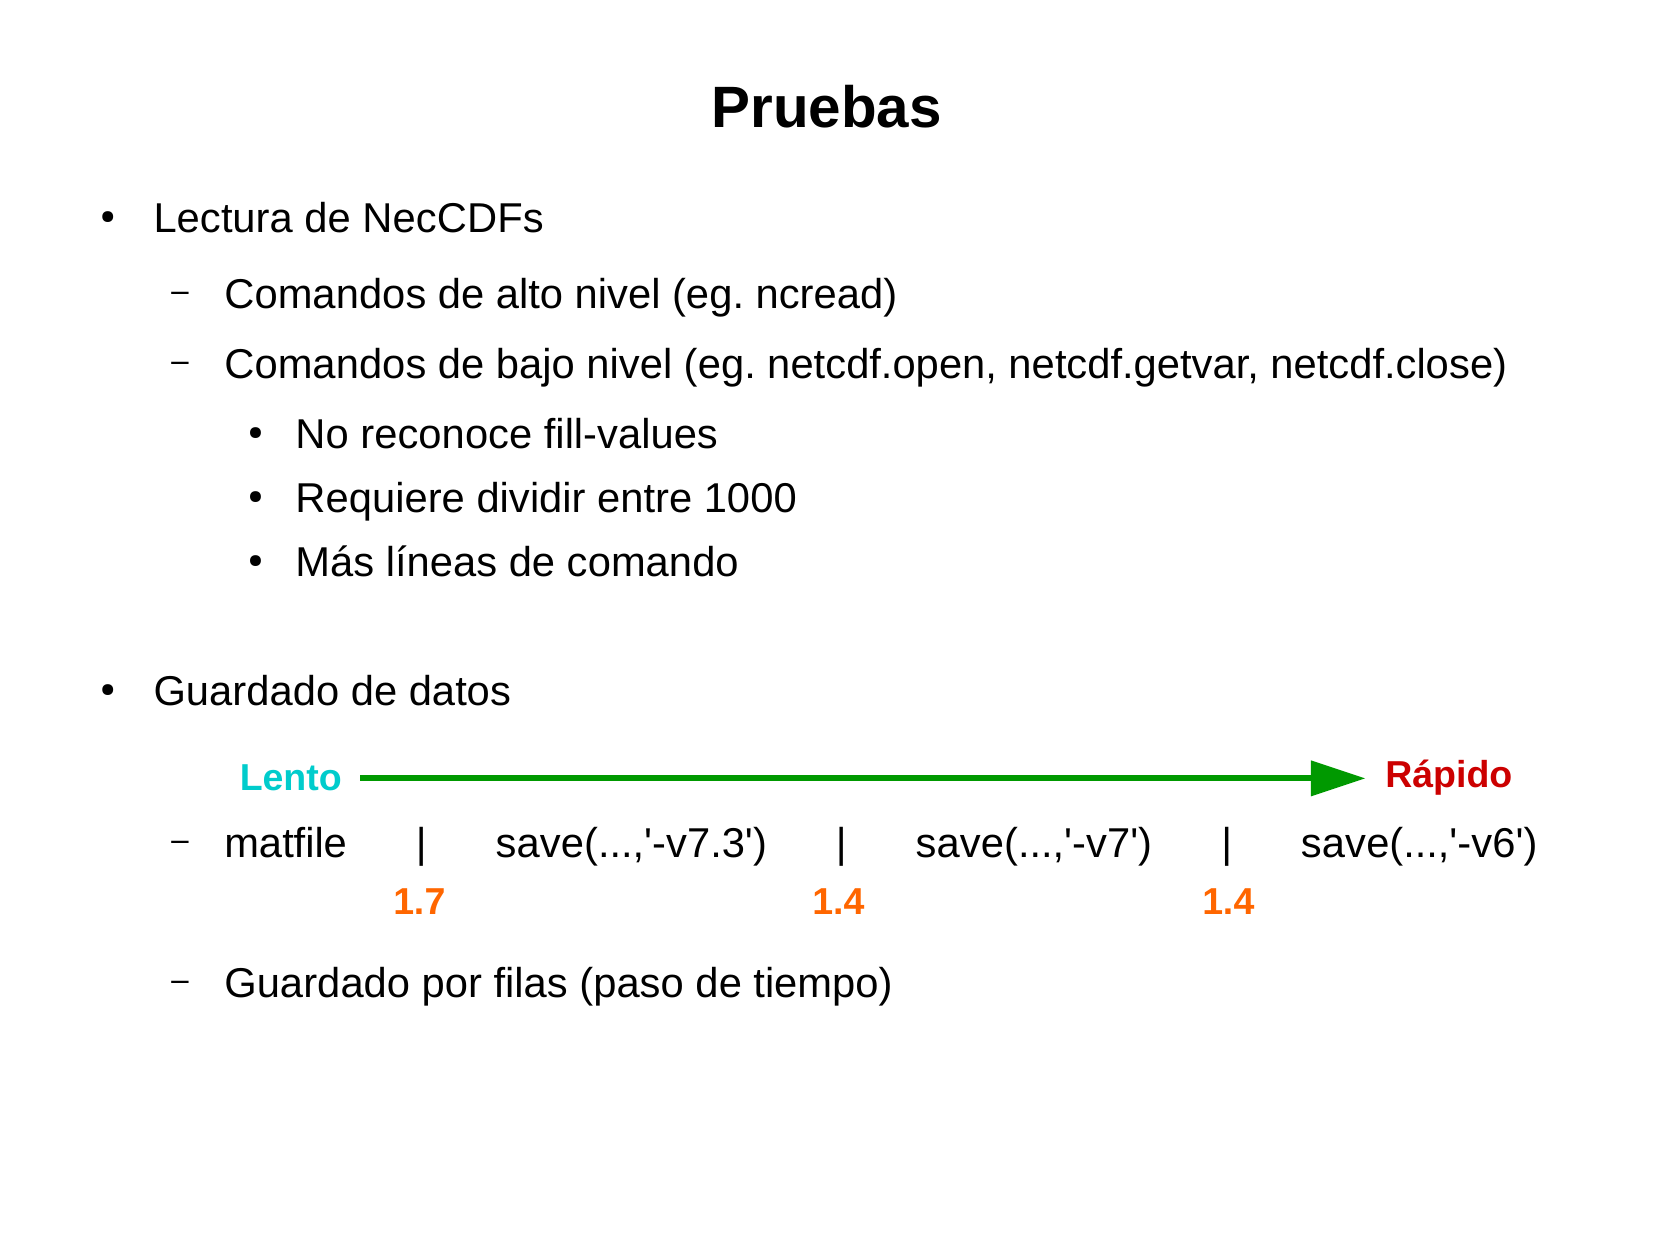

# Pruebas
Lectura de NecCDFs
Comandos de alto nivel (eg. ncread)
Comandos de bajo nivel (eg. netcdf.open, netcdf.getvar, netcdf.close)
No reconoce fill-values
Requiere dividir entre 1000
Más líneas de comando
Guardado de datos
matfile | save(...,'-v7.3') | save(...,'-v7') | save(...,'-v6')
Guardado por filas (paso de tiempo)
Rápido
Lento
1.7
1.4
1.4